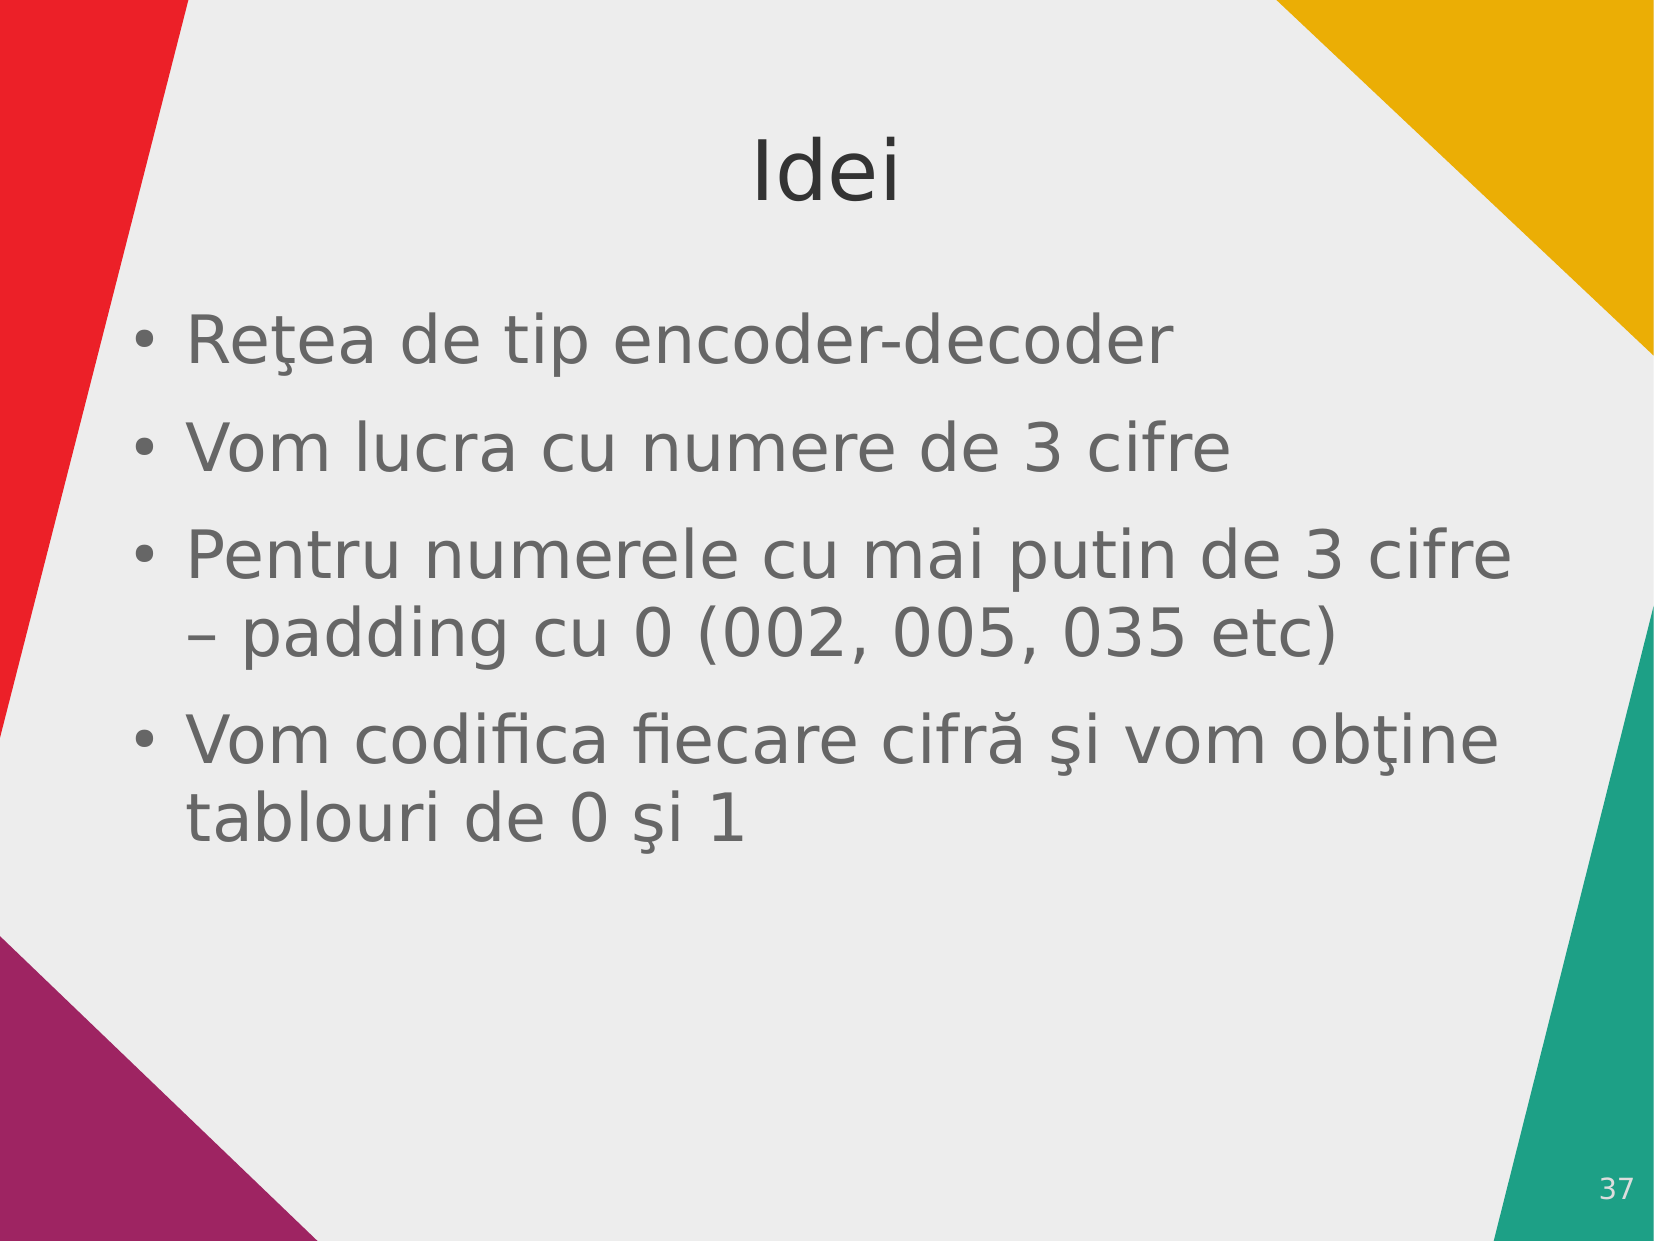

# Idei
Reţea de tip encoder-decoder
Vom lucra cu numere de 3 cifre
Pentru numerele cu mai putin de 3 cifre – padding cu 0 (002, 005, 035 etc)
Vom codifica fiecare cifră şi vom obţine tablouri de 0 şi 1
37